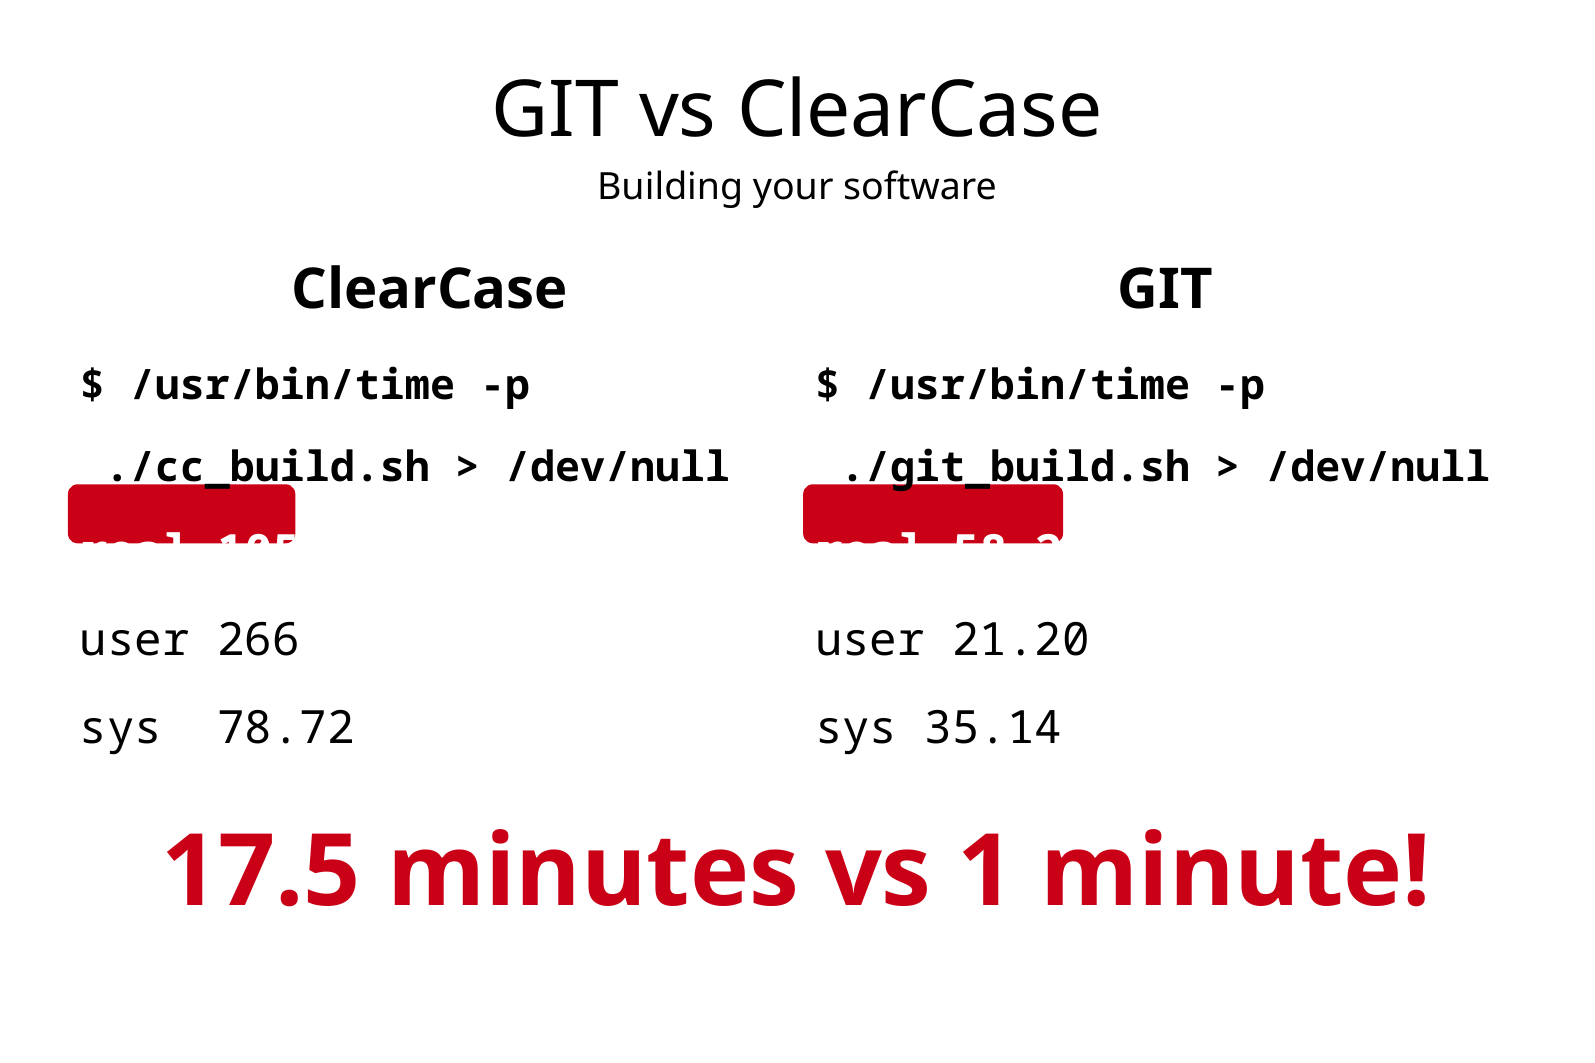

# GIT vs ClearCase Building your software
ClearCase
GIT
$ /usr/bin/time -p
 ./cc_build.sh > /dev/null
real 1053
user 266
sys 78.72
$ /usr/bin/time -p
 ./git_build.sh > /dev/null
real 58.28
user 21.20
sys 35.14
17.5 minutes vs 1 minute!